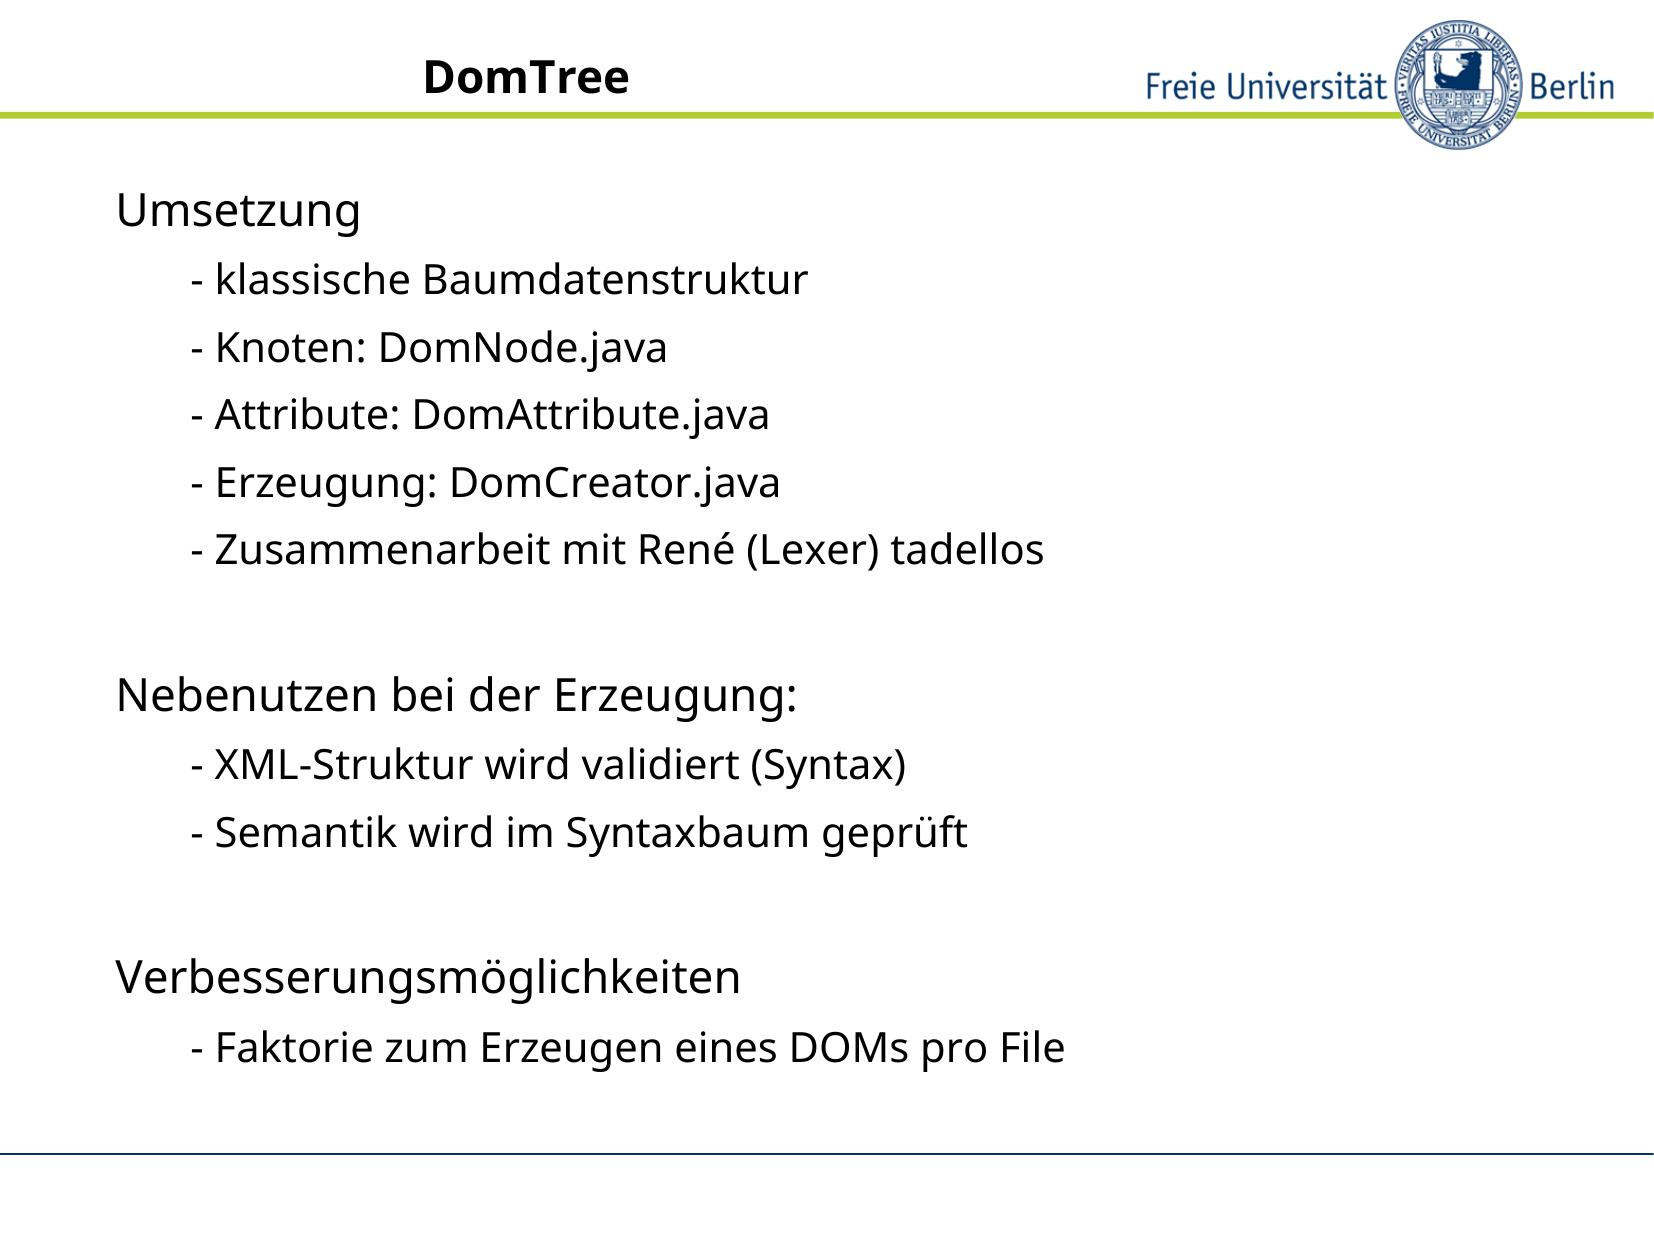

# DomTree
Umsetzung
- klassische Baumdatenstruktur
- Knoten: DomNode.java
- Attribute: DomAttribute.java
- Erzeugung: DomCreator.java
- Zusammenarbeit mit René (Lexer) tadellos
Nebenutzen bei der Erzeugung:
- XML-Struktur wird validiert (Syntax)
- Semantik wird im Syntaxbaum geprüft
Verbesserungsmöglichkeiten
- Faktorie zum Erzeugen eines DOMs pro File